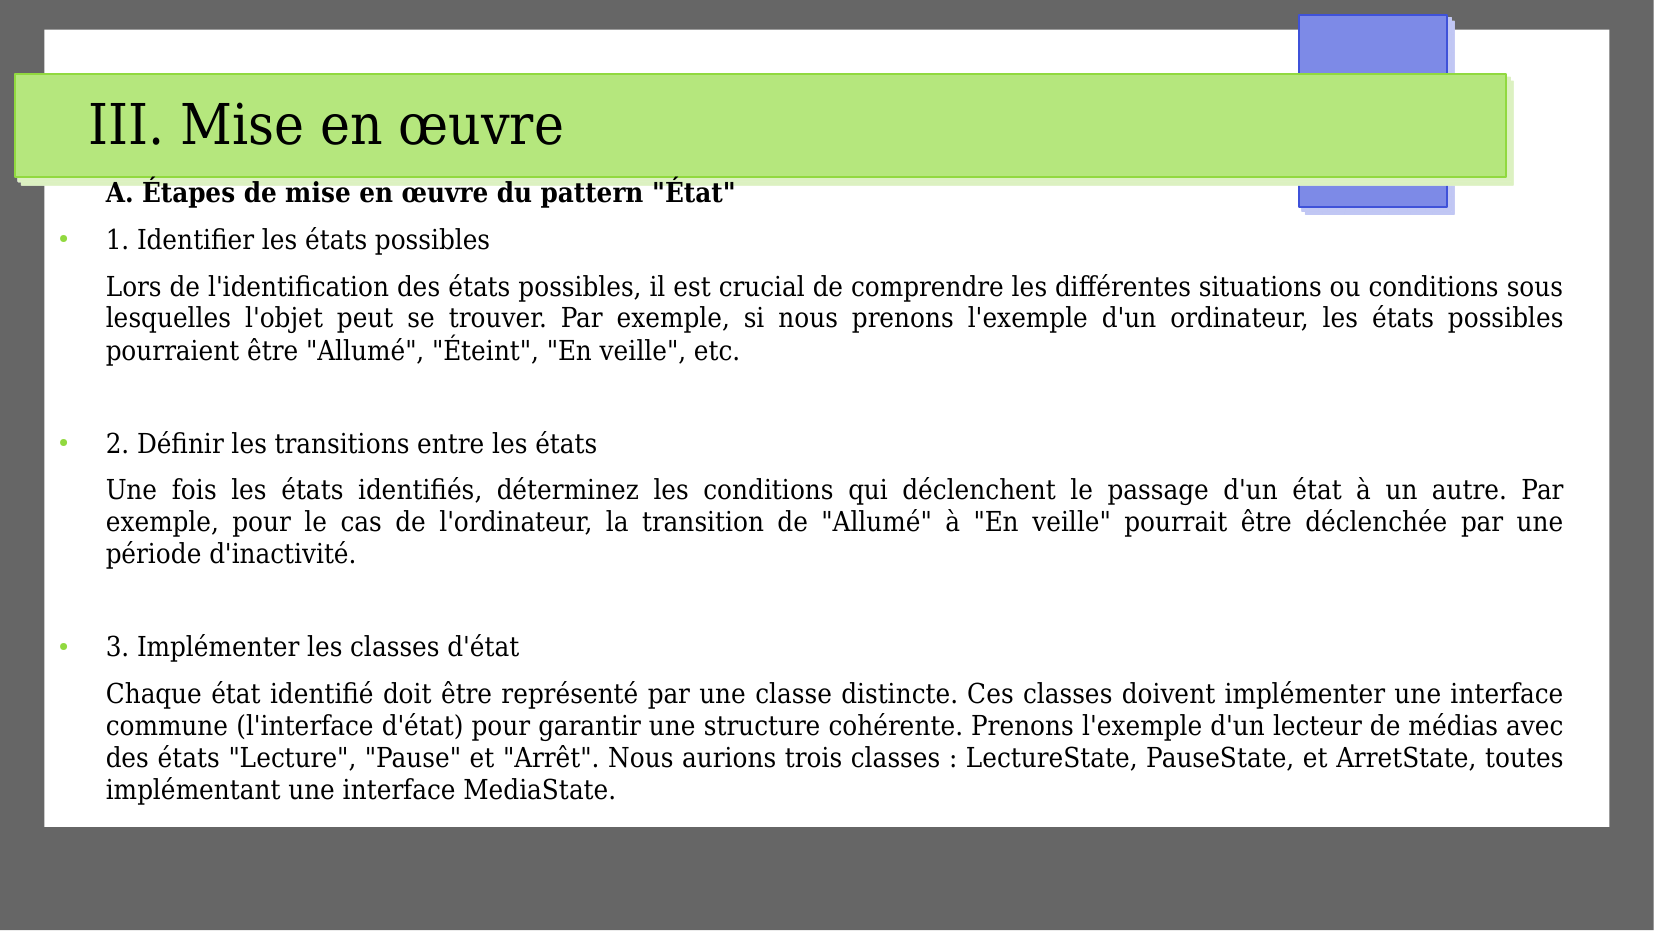

# III. Mise en œuvre
A. Étapes de mise en œuvre du pattern "État"
1. Identifier les états possibles
Lors de l'identification des états possibles, il est crucial de comprendre les différentes situations ou conditions sous lesquelles l'objet peut se trouver. Par exemple, si nous prenons l'exemple d'un ordinateur, les états possibles pourraient être "Allumé", "Éteint", "En veille", etc.
2. Définir les transitions entre les états
Une fois les états identifiés, déterminez les conditions qui déclenchent le passage d'un état à un autre. Par exemple, pour le cas de l'ordinateur, la transition de "Allumé" à "En veille" pourrait être déclenchée par une période d'inactivité.
3. Implémenter les classes d'état
Chaque état identifié doit être représenté par une classe distincte. Ces classes doivent implémenter une interface commune (l'interface d'état) pour garantir une structure cohérente. Prenons l'exemple d'un lecteur de médias avec des états "Lecture", "Pause" et "Arrêt". Nous aurions trois classes : LectureState, PauseState, et ArretState, toutes implémentant une interface MediaState.